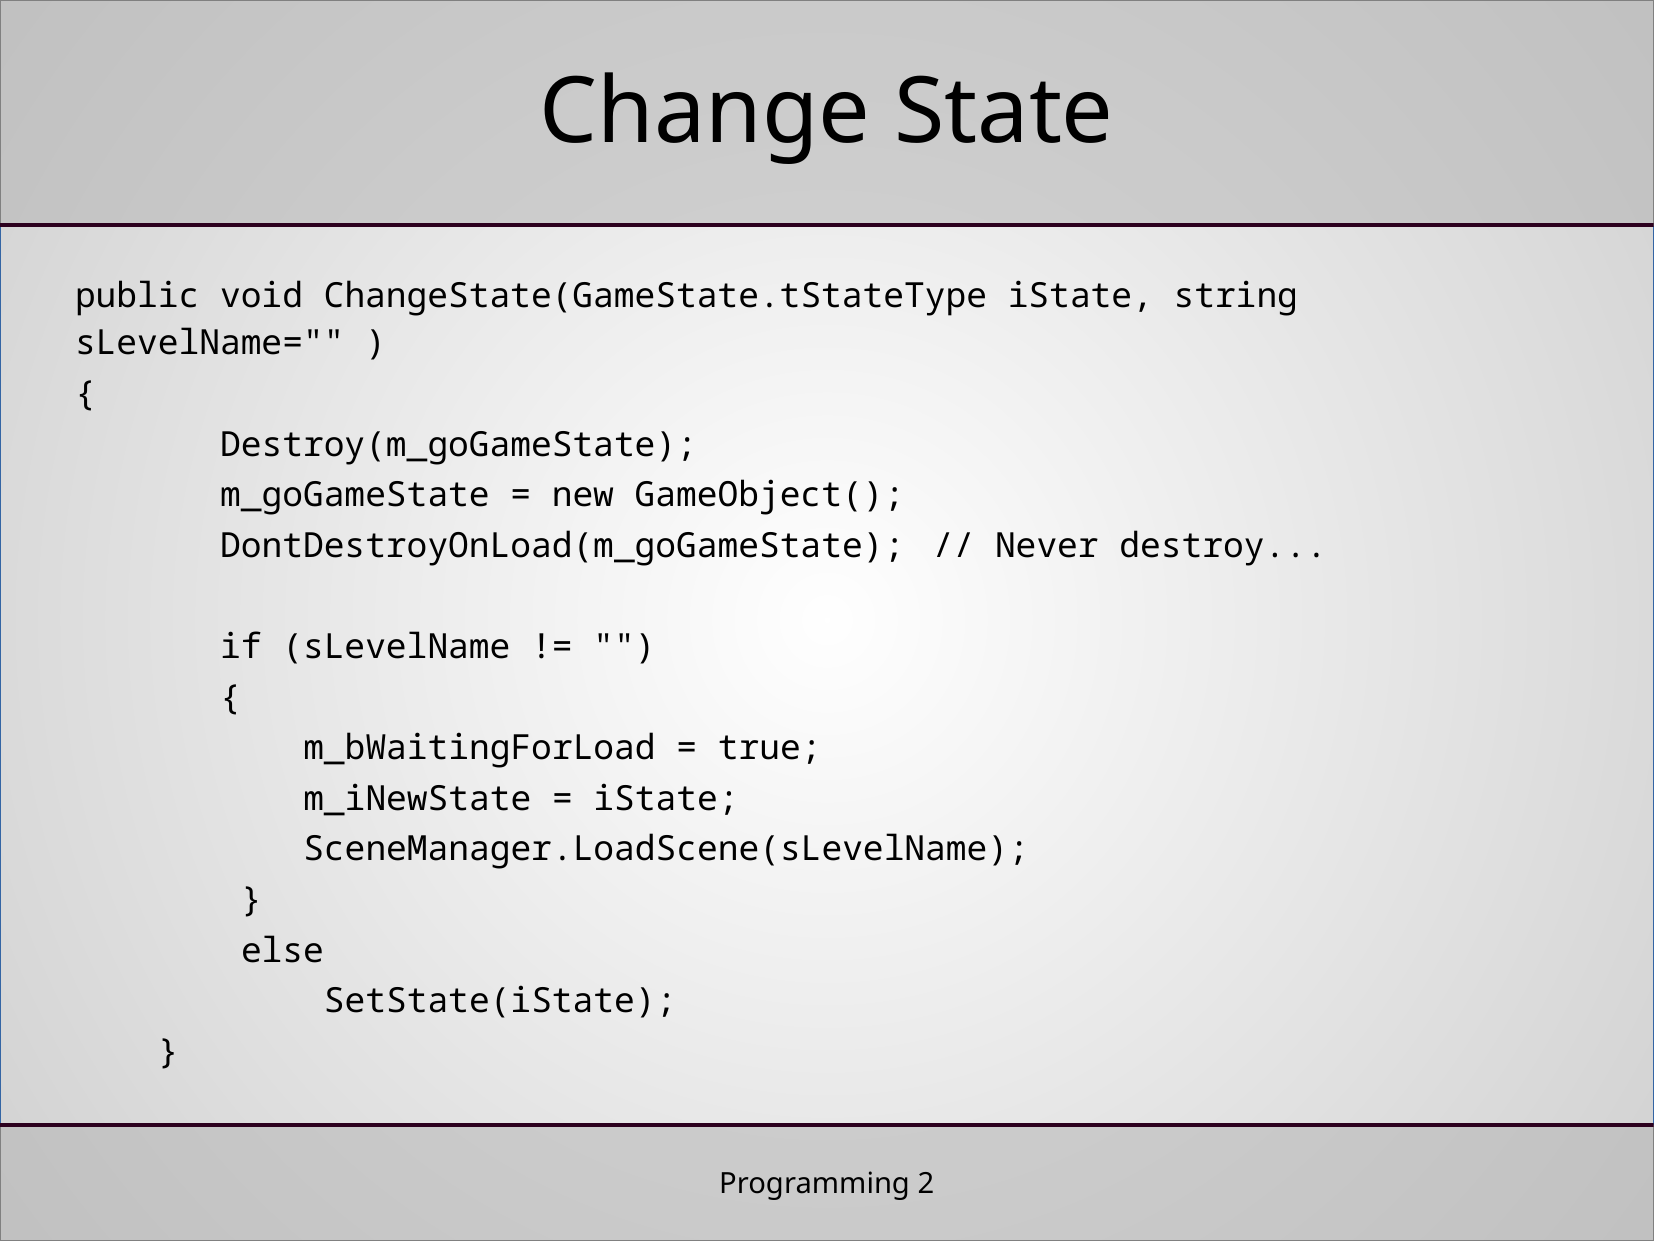

# Change State
public void ChangeState(GameState.tStateType iState, string sLevelName="" )
{
 Destroy(m_goGameState);
 m_goGameState = new GameObject();
 DontDestroyOnLoad(m_goGameState);		// Never destroy...
 if (sLevelName != "")
 {
 m_bWaitingForLoad = true;
 m_iNewState = iState;
 SceneManager.LoadScene(sLevelName);
 }
 else
 SetState(iState);
 }